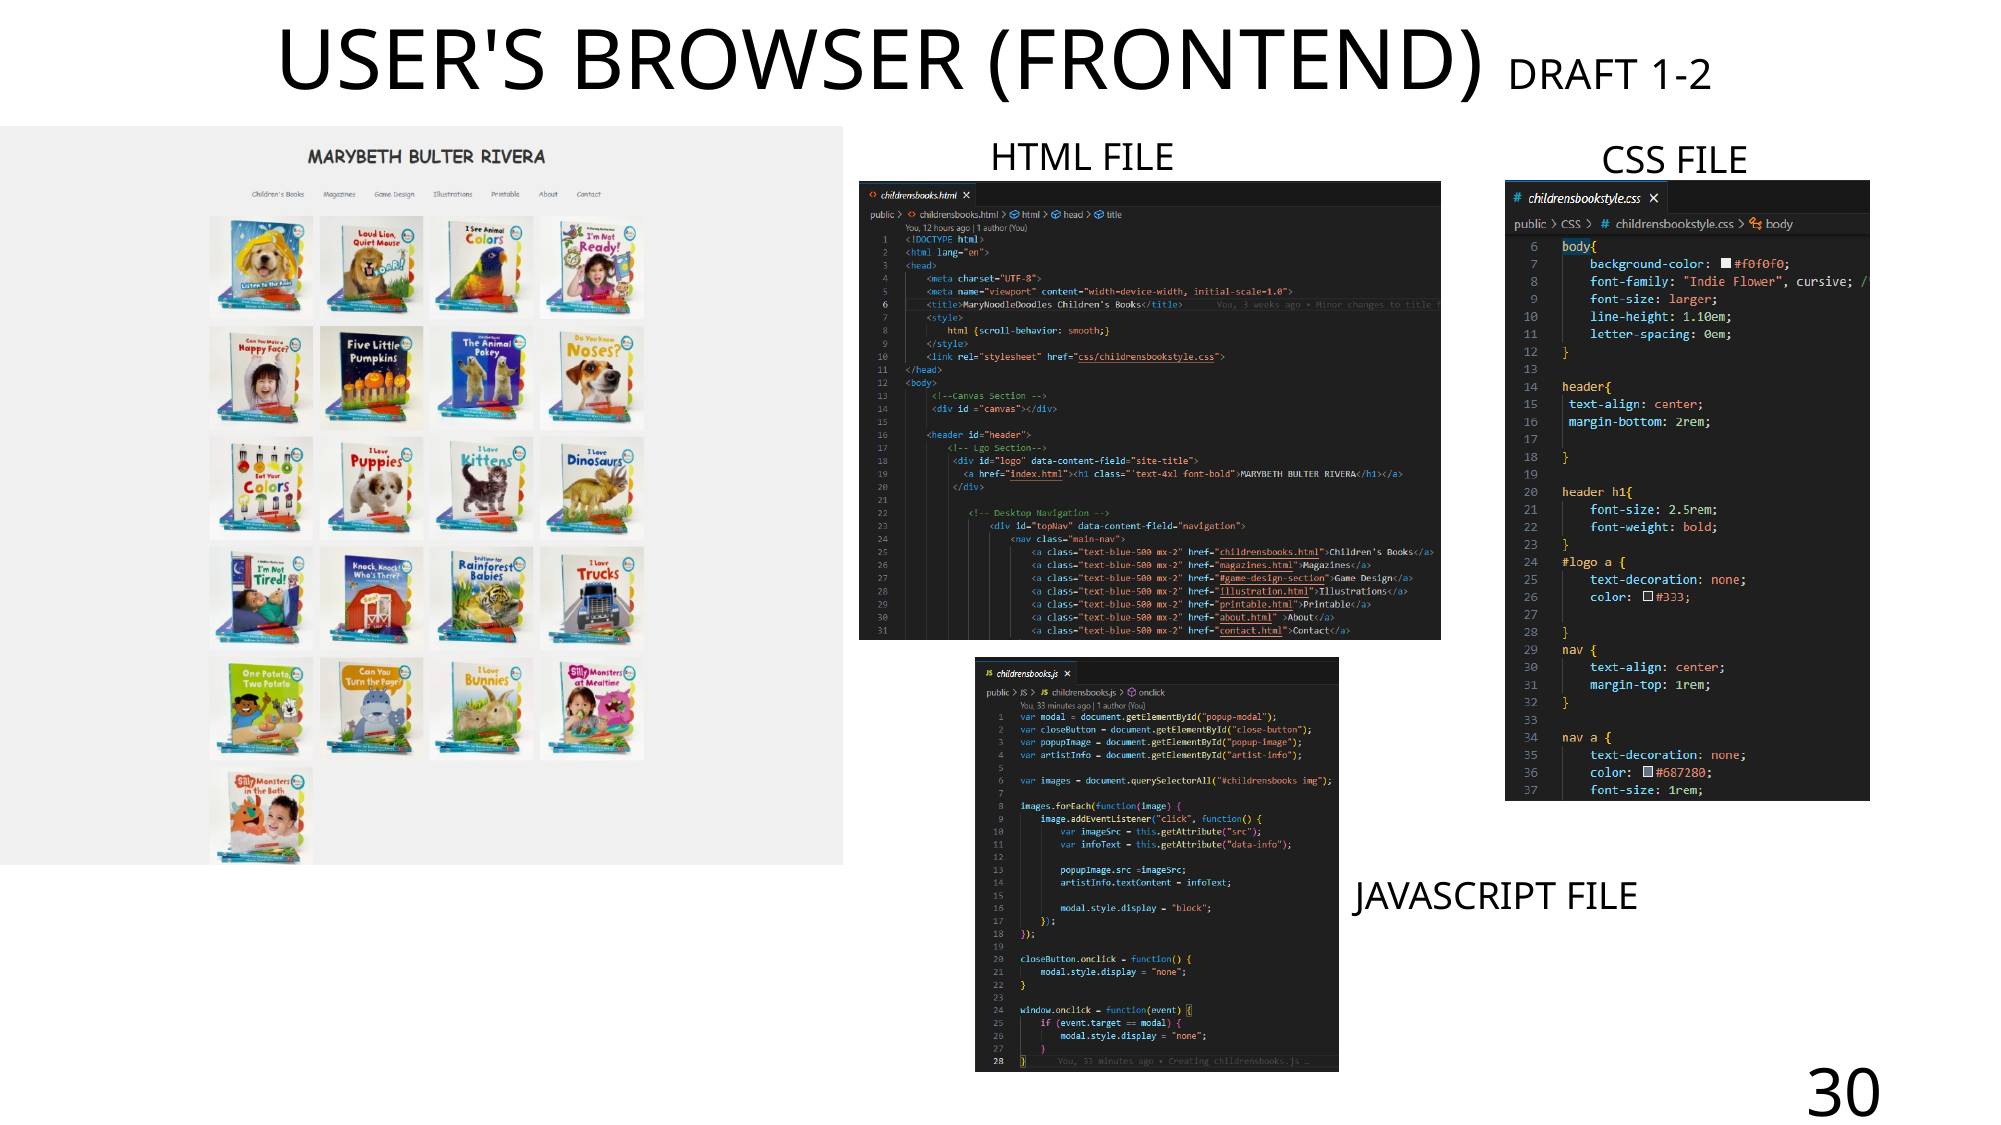

# USER'S BROWSER (FRONTEND) DRAFT 1-2
HTML FILE
CSS FILE
JAVASCRIPT FILE